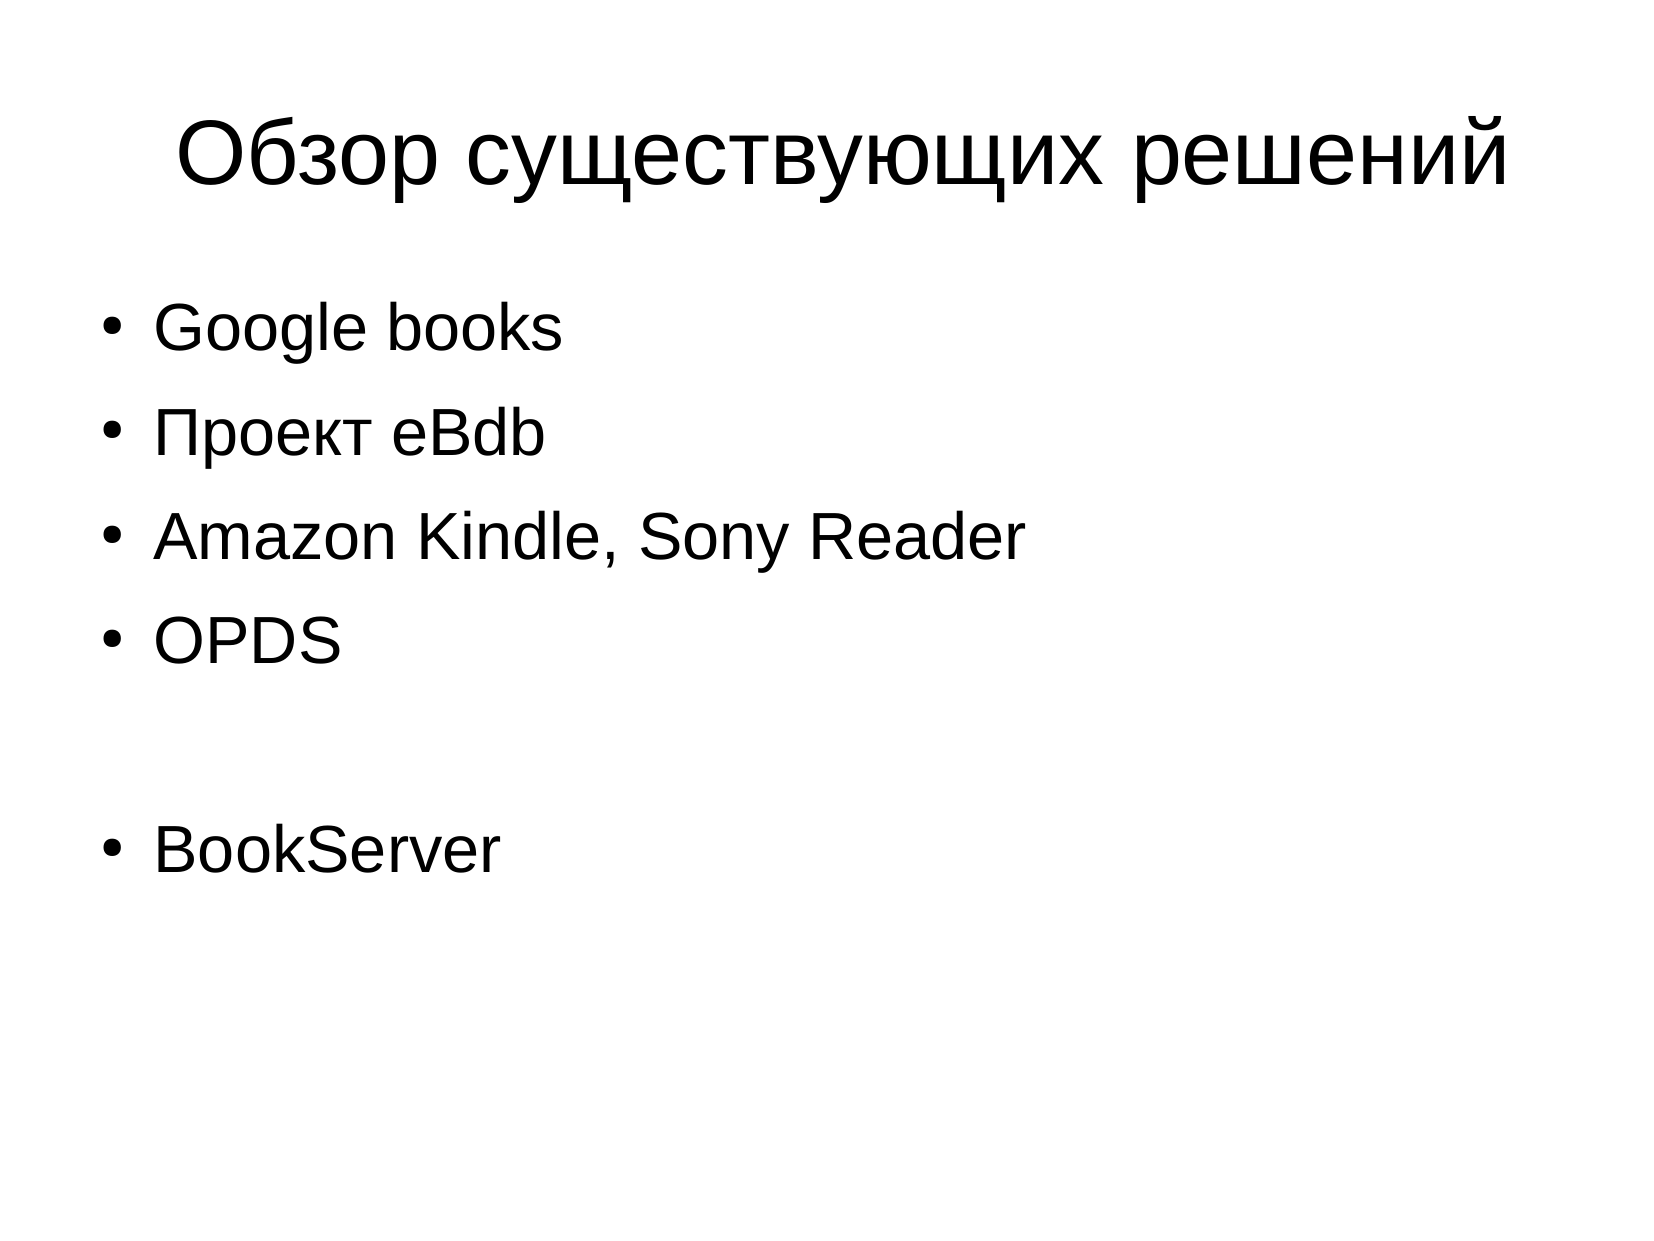

# Обзор существующих решений
Google books
Проект eBdb
Amazon Kindle, Sony Reader
OPDS
BookServer